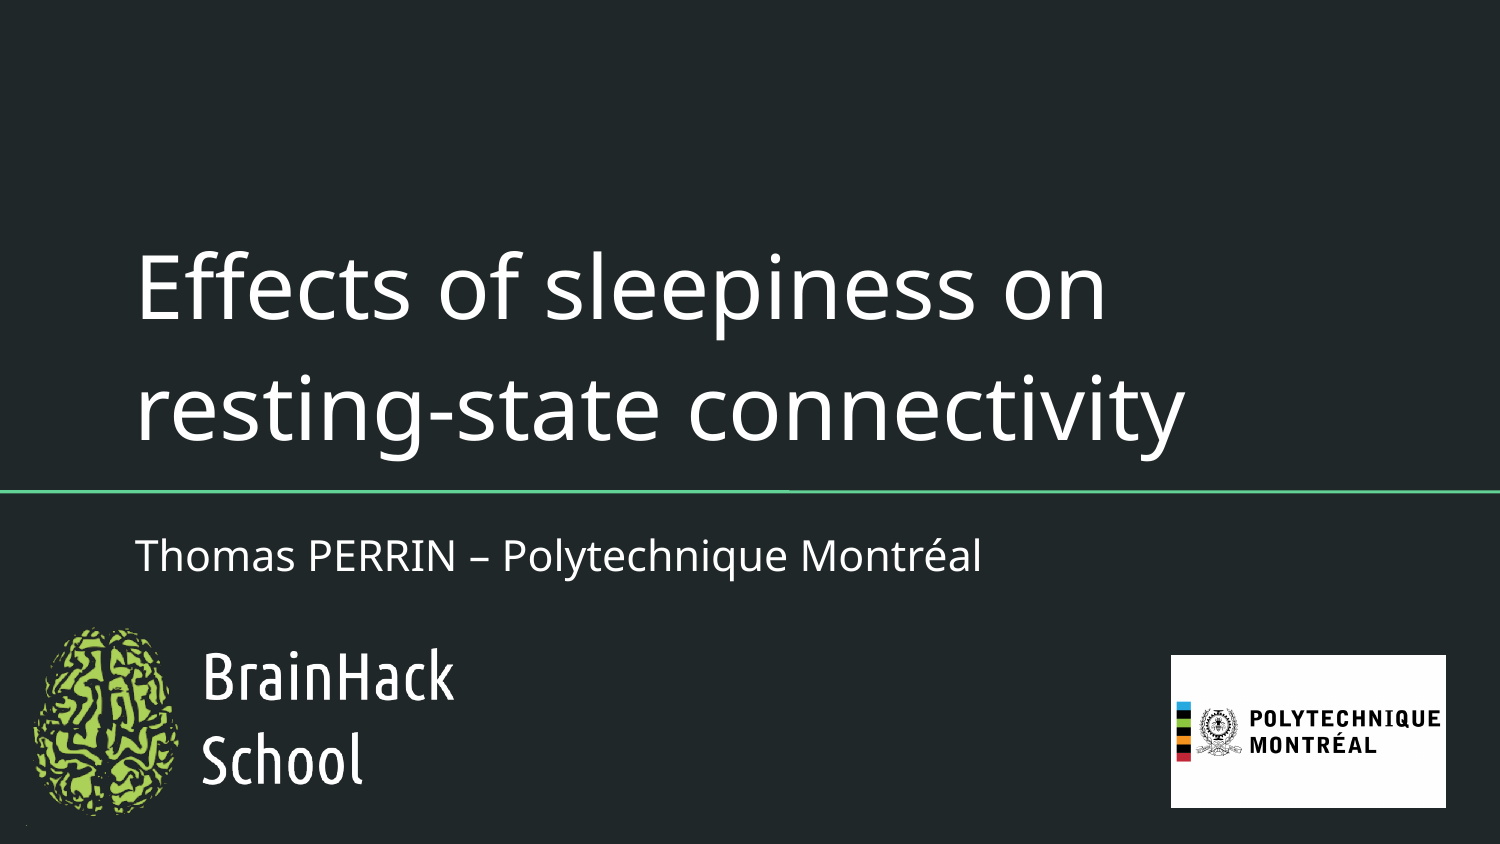

# Effects of sleepiness on resting-state connectivity
Thomas PERRIN – Polytechnique Montréal